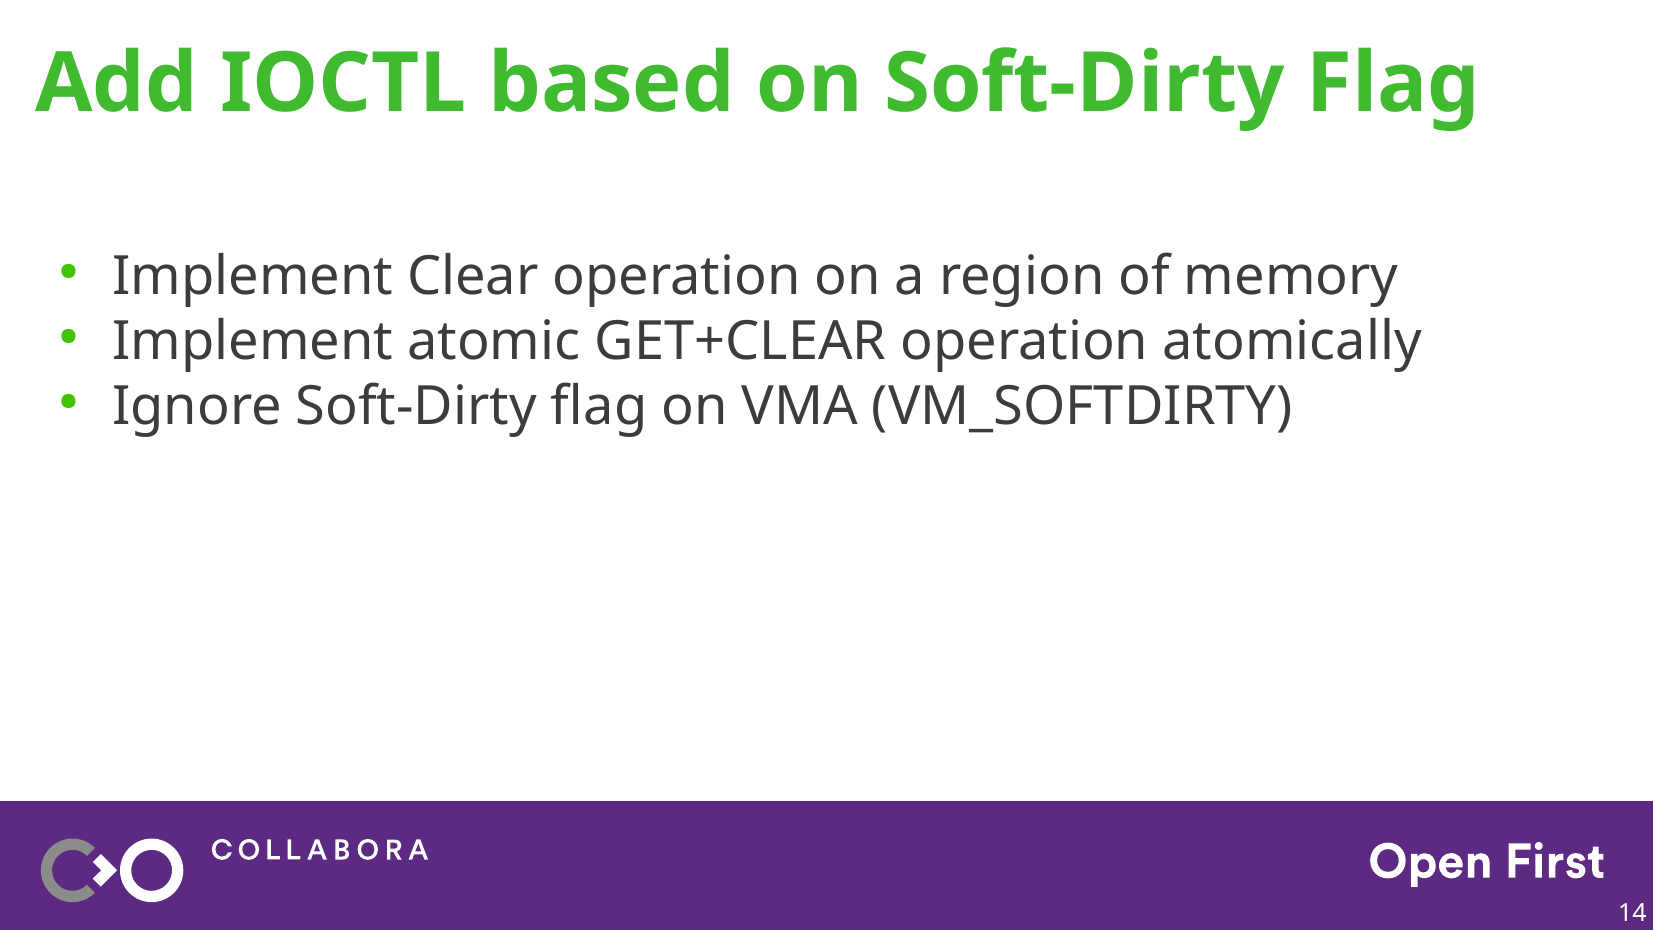

# Add IOCTL based on Soft-Dirty Flag
Implement Clear operation on a region of memory
Implement atomic GET+CLEAR operation atomically
Ignore Soft-Dirty flag on VMA (VM_SOFTDIRTY)